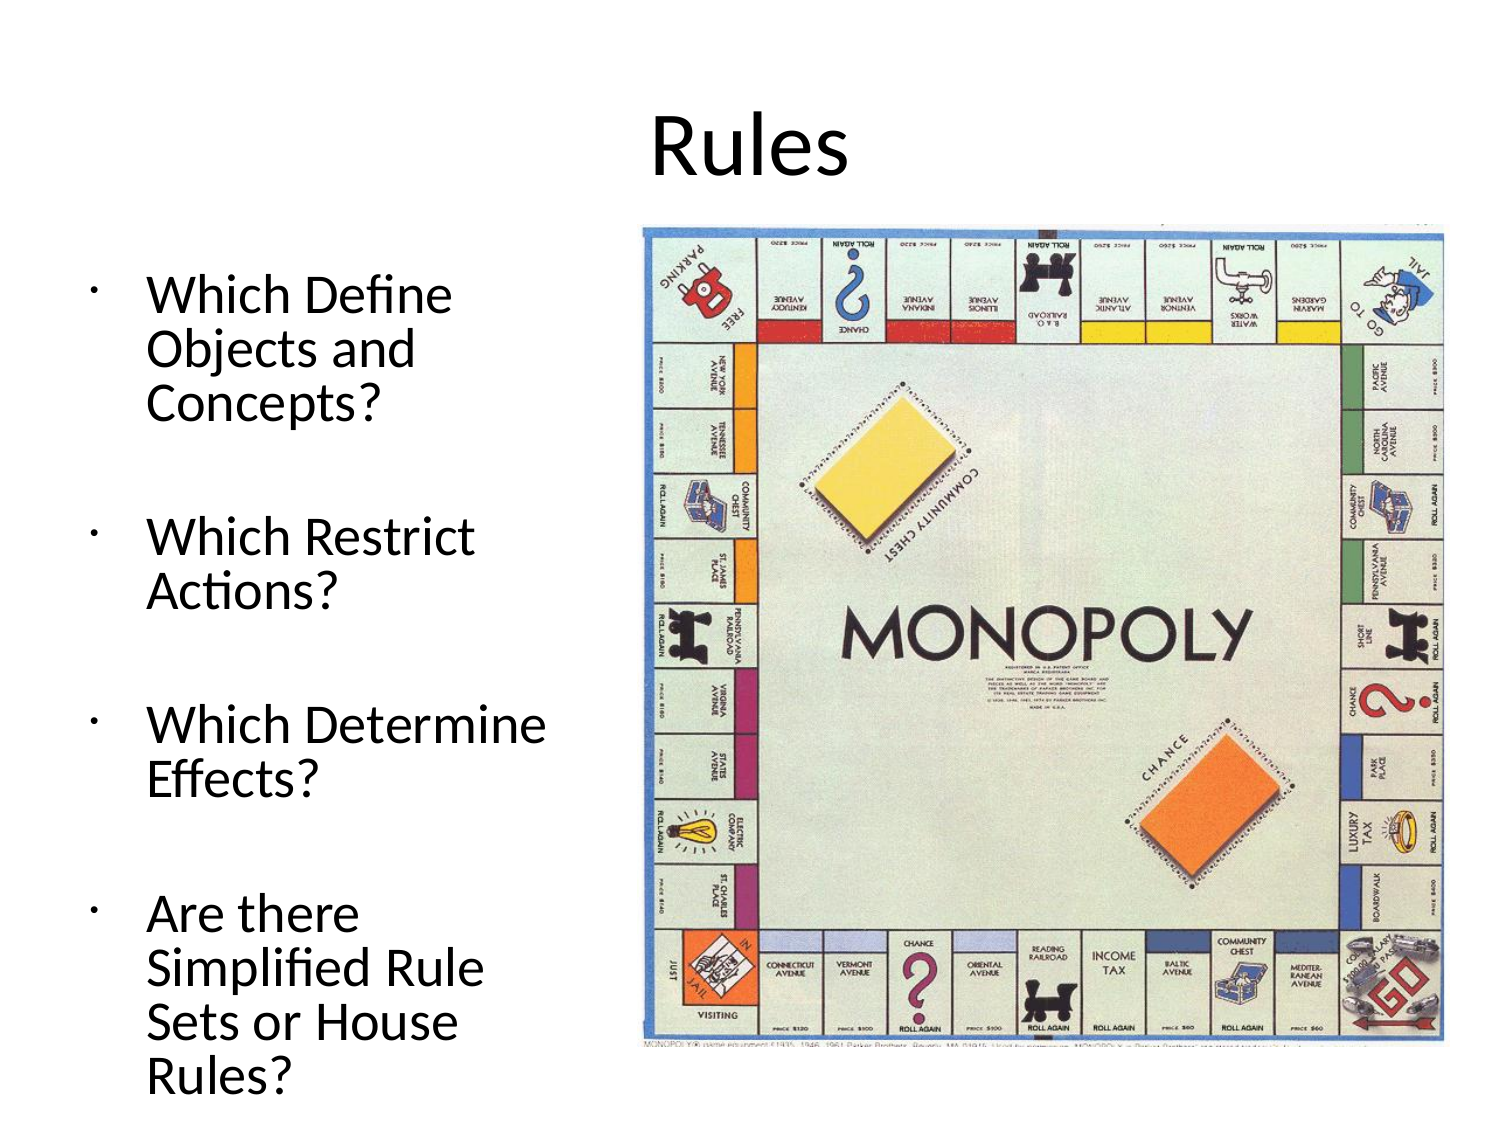

# Rules
Which Define Objects and Concepts?
Which Restrict Actions?
Which Determine Effects?
Are there Simplified Rule Sets or House Rules?